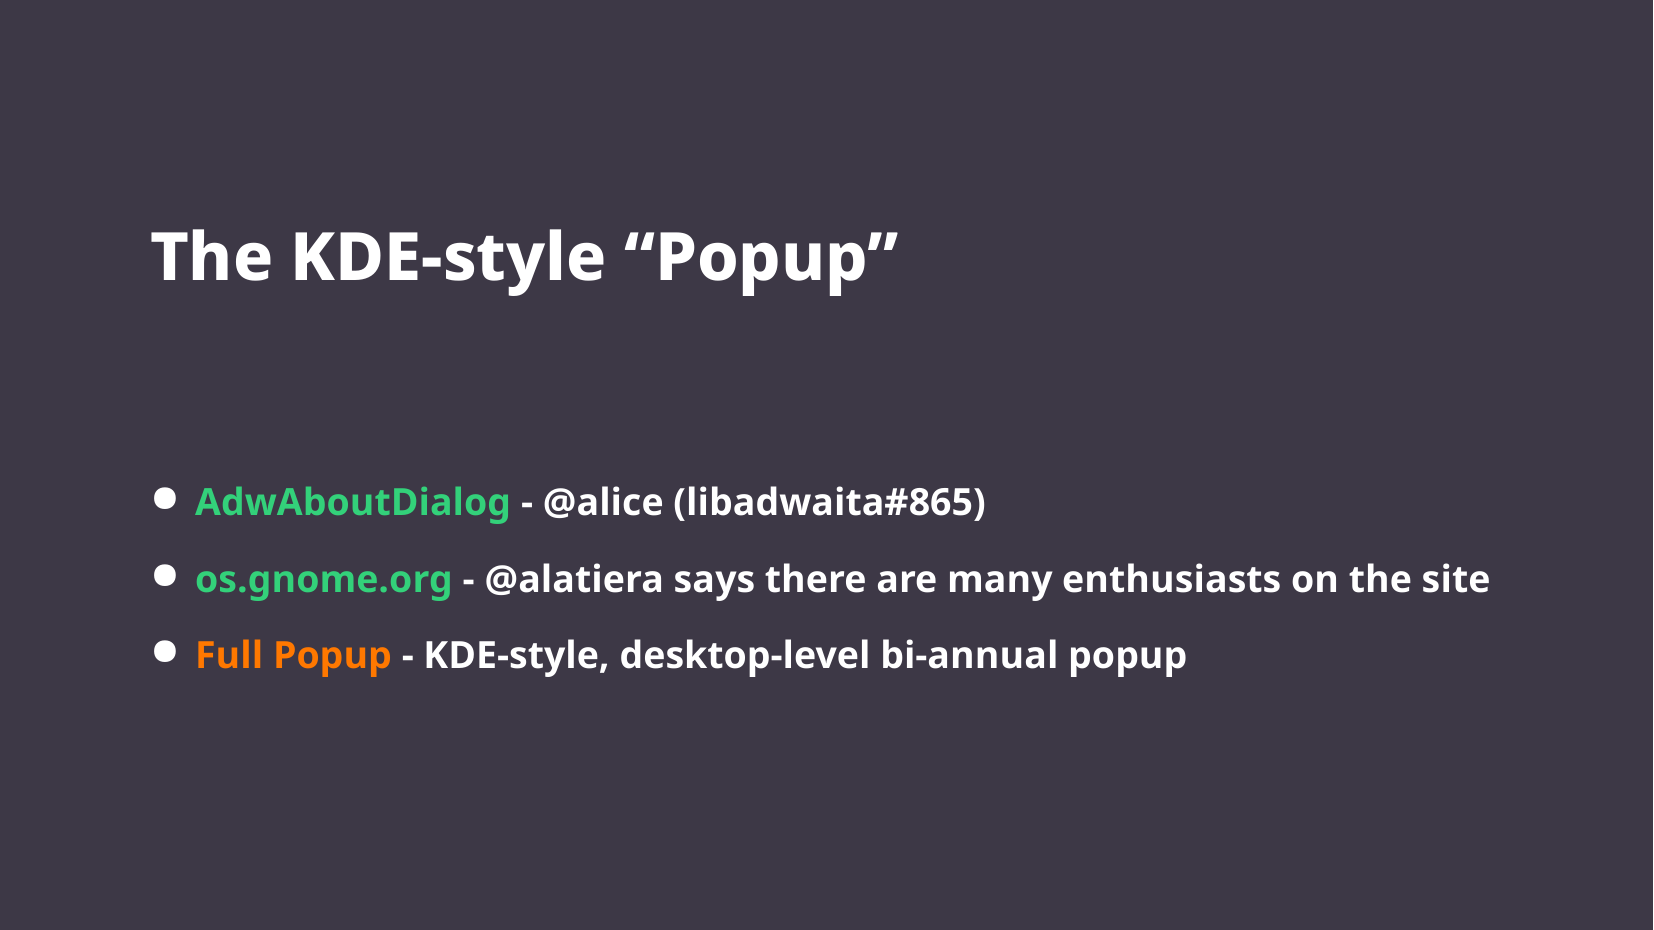

# The KDE-style “Popup”
 AdwAboutDialog - @alice (libadwaita#865)
 os.gnome.org - @alatiera says there are many enthusiasts on the site
 Full Popup - KDE-style, desktop-level bi-annual popup